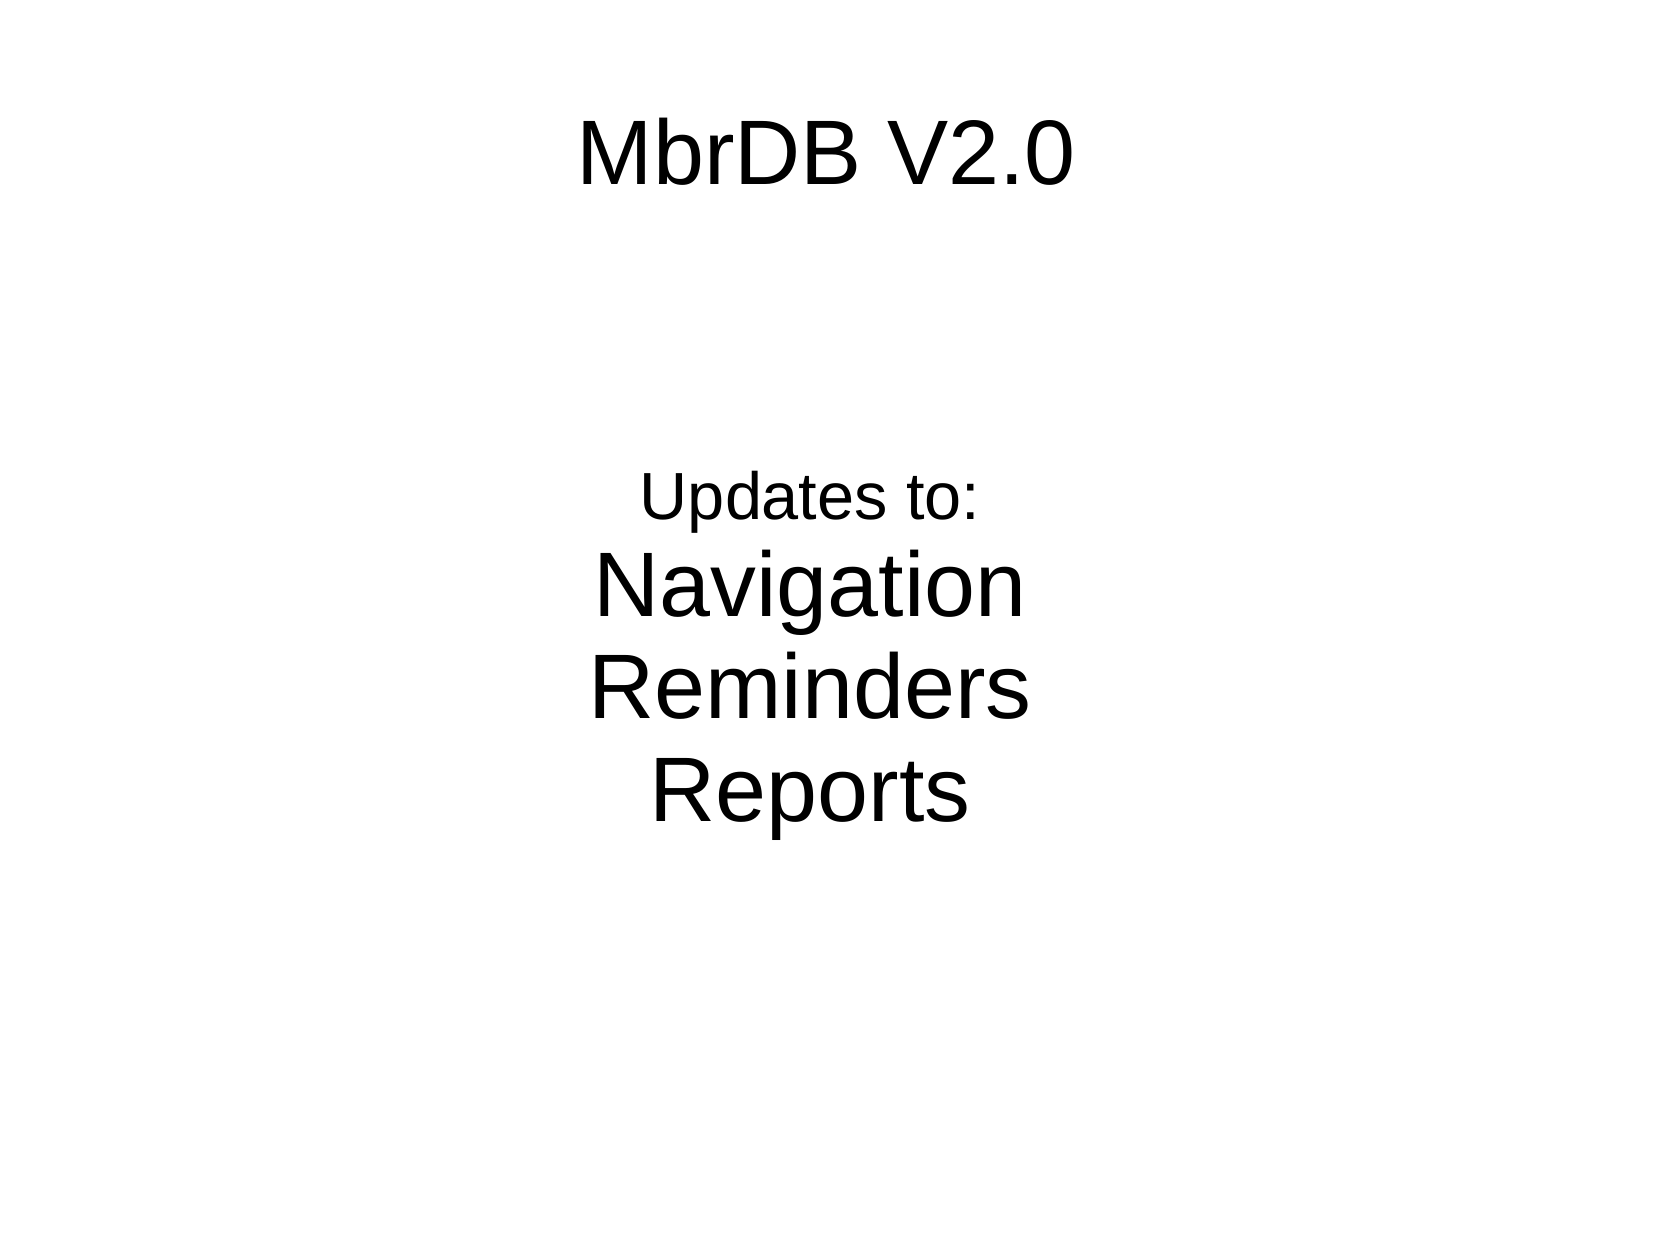

# MbrDB V2.0
Updates to:
Navigation
Reminders
Reports